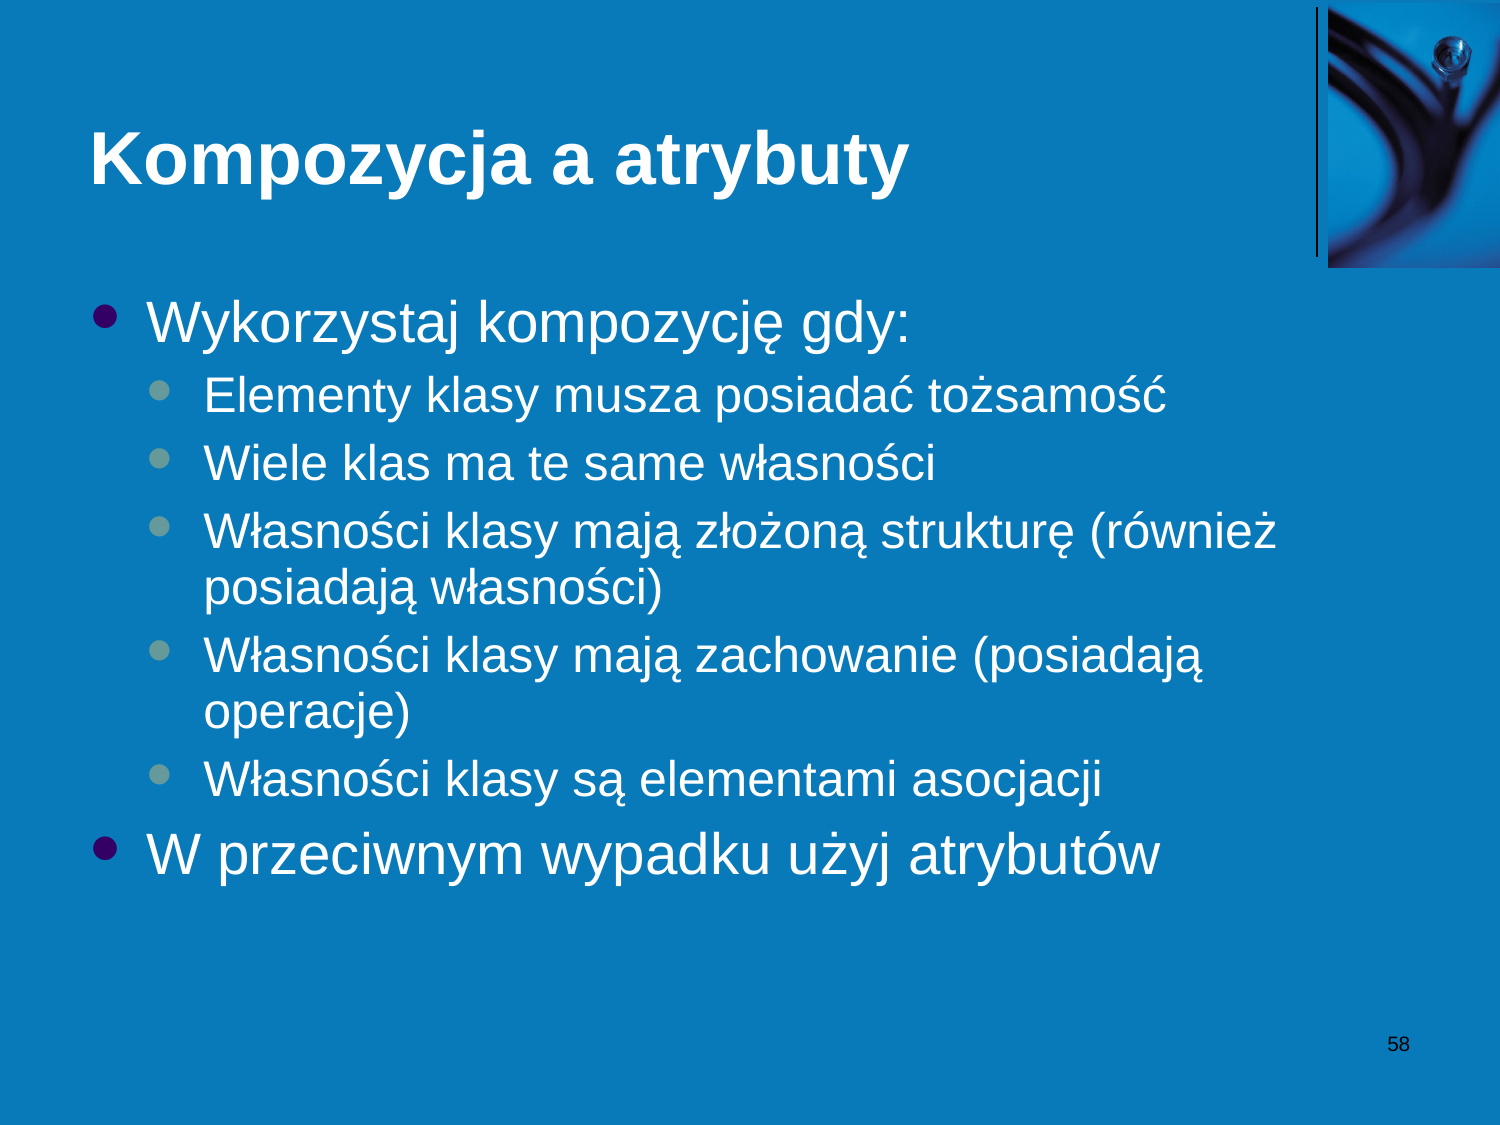

# Kompozycja a atrybuty
Wykorzystaj kompozycję gdy:
Elementy klasy musza posiadać tożsamość
Wiele klas ma te same własności
Własności klasy mają złożoną strukturę (również posiadają własności)
Własności klasy mają zachowanie (posiadają operacje)
Własności klasy są elementami asocjacji
W przeciwnym wypadku użyj atrybutów
58